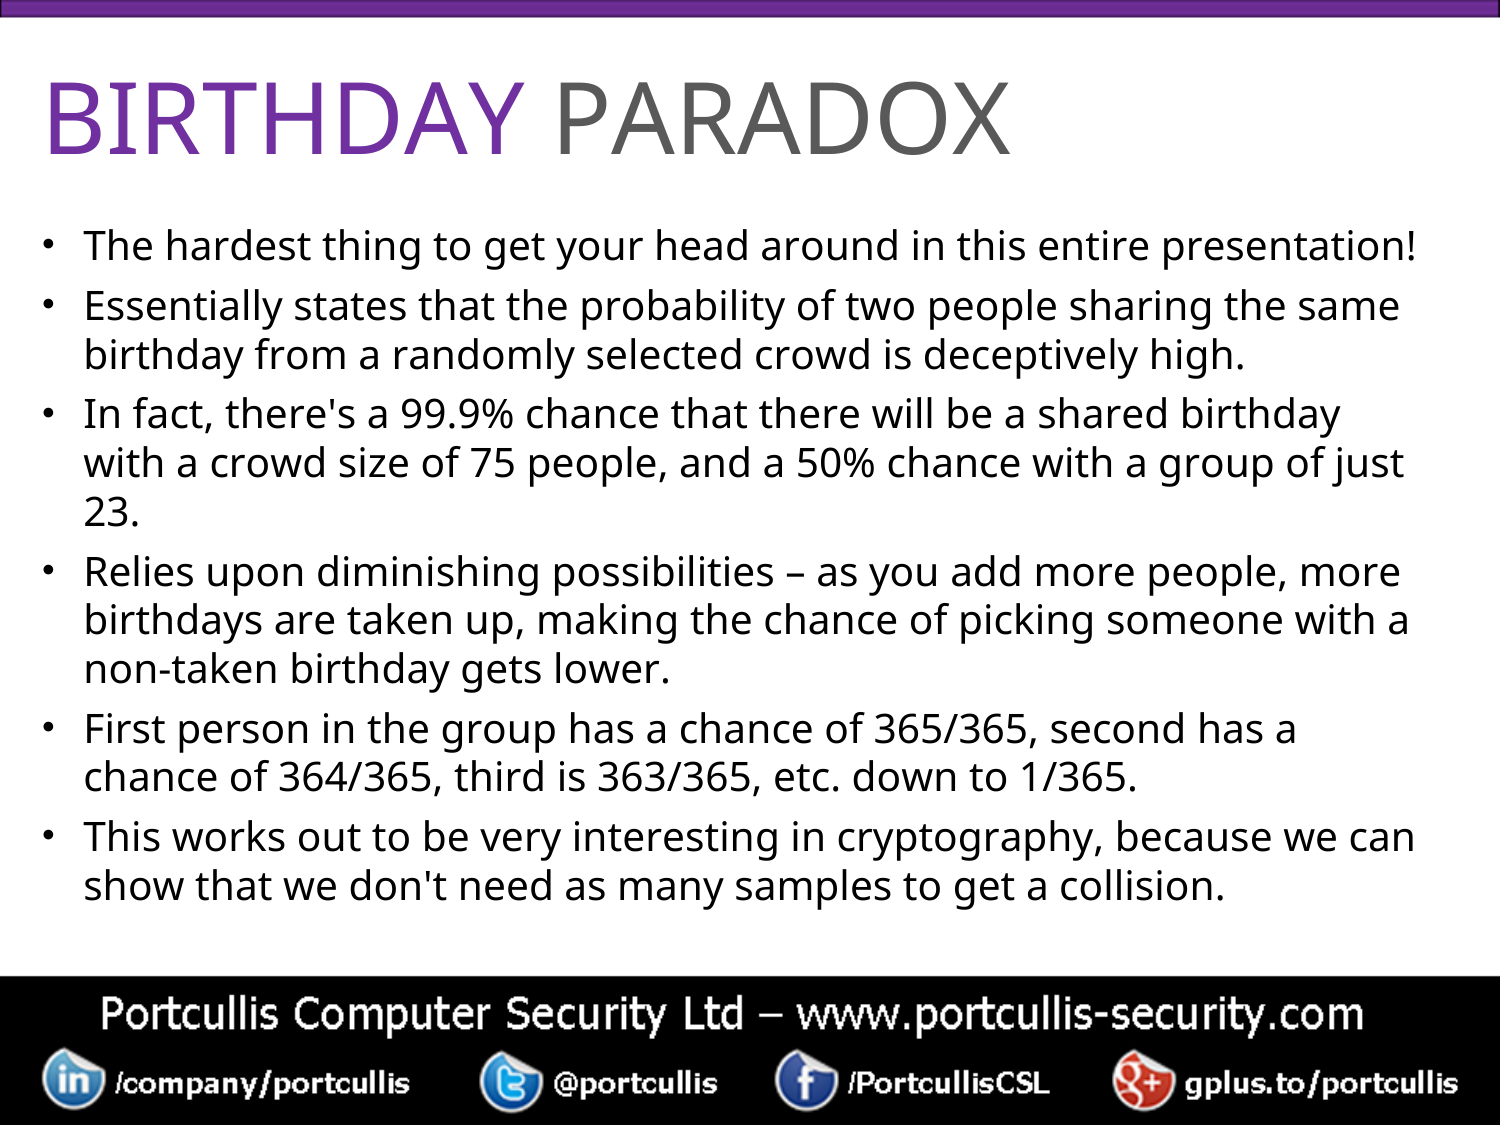

# BIRTHDAY PARADOX
The hardest thing to get your head around in this entire presentation!
Essentially states that the probability of two people sharing the same birthday from a randomly selected crowd is deceptively high.
In fact, there's a 99.9% chance that there will be a shared birthday with a crowd size of 75 people, and a 50% chance with a group of just 23.
Relies upon diminishing possibilities – as you add more people, more birthdays are taken up, making the chance of picking someone with a non-taken birthday gets lower.
First person in the group has a chance of 365/365, second has a chance of 364/365, third is 363/365, etc. down to 1/365.
This works out to be very interesting in cryptography, because we can show that we don't need as many samples to get a collision.